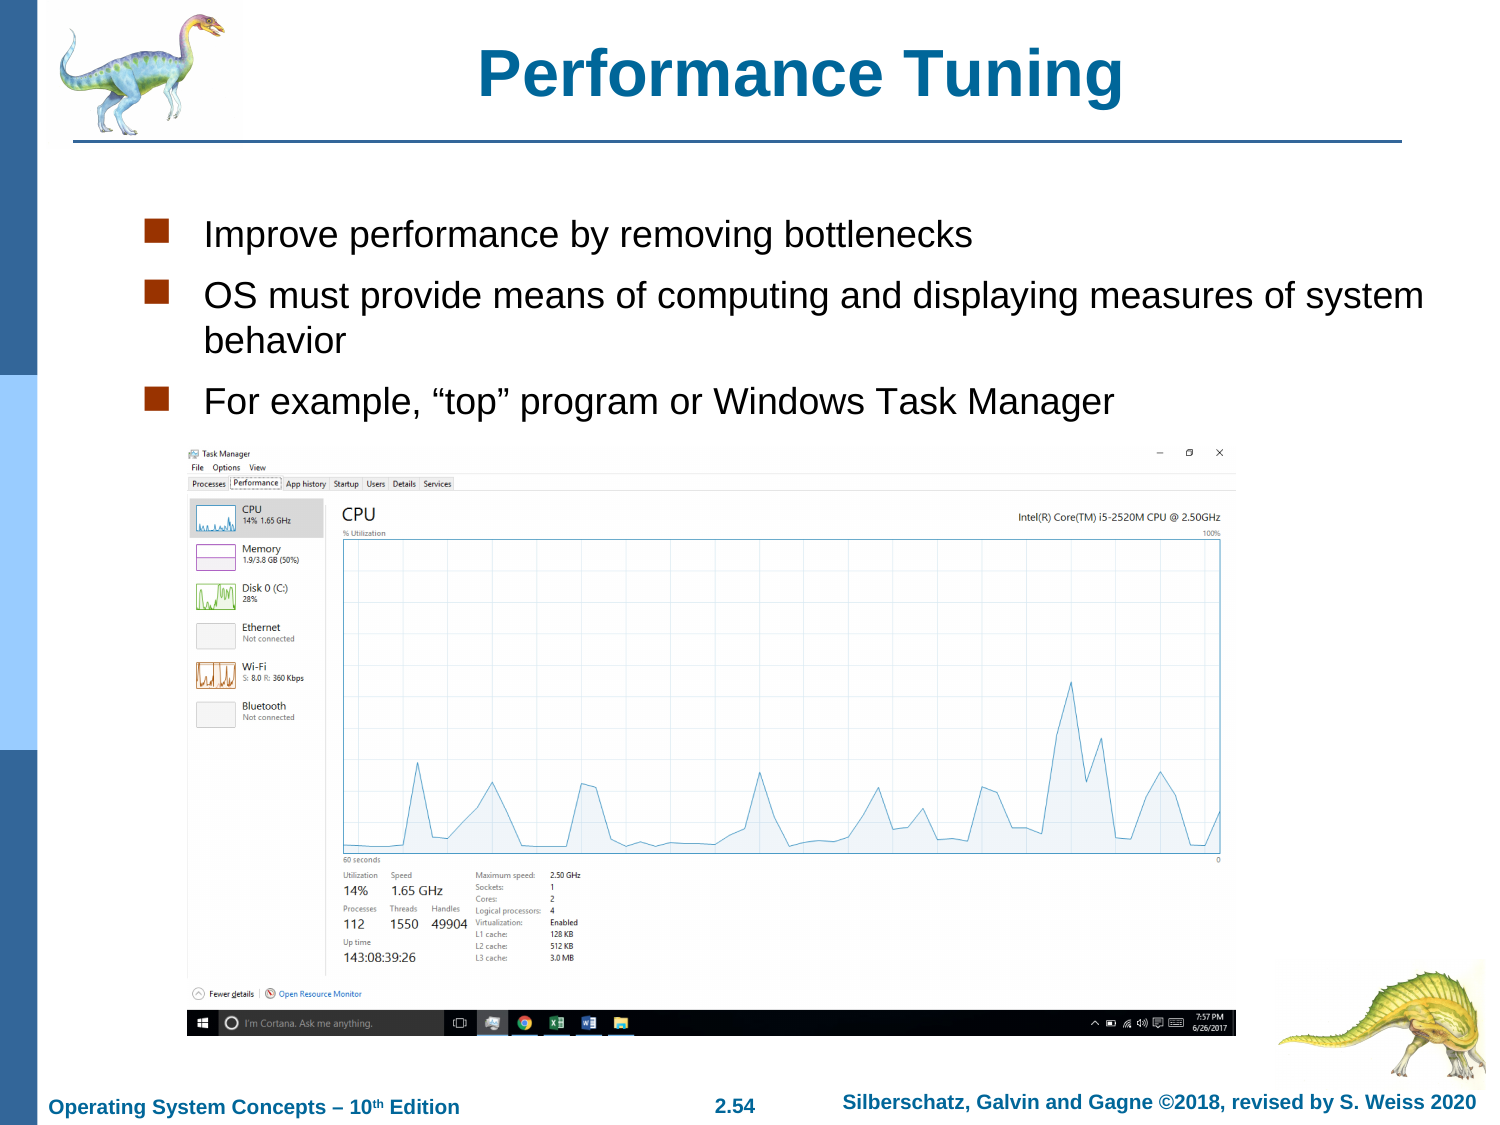

# Performance Tuning
Improve performance by removing bottlenecks
OS must provide means of computing and displaying measures of system behavior
For example, “top” program or Windows Task Manager